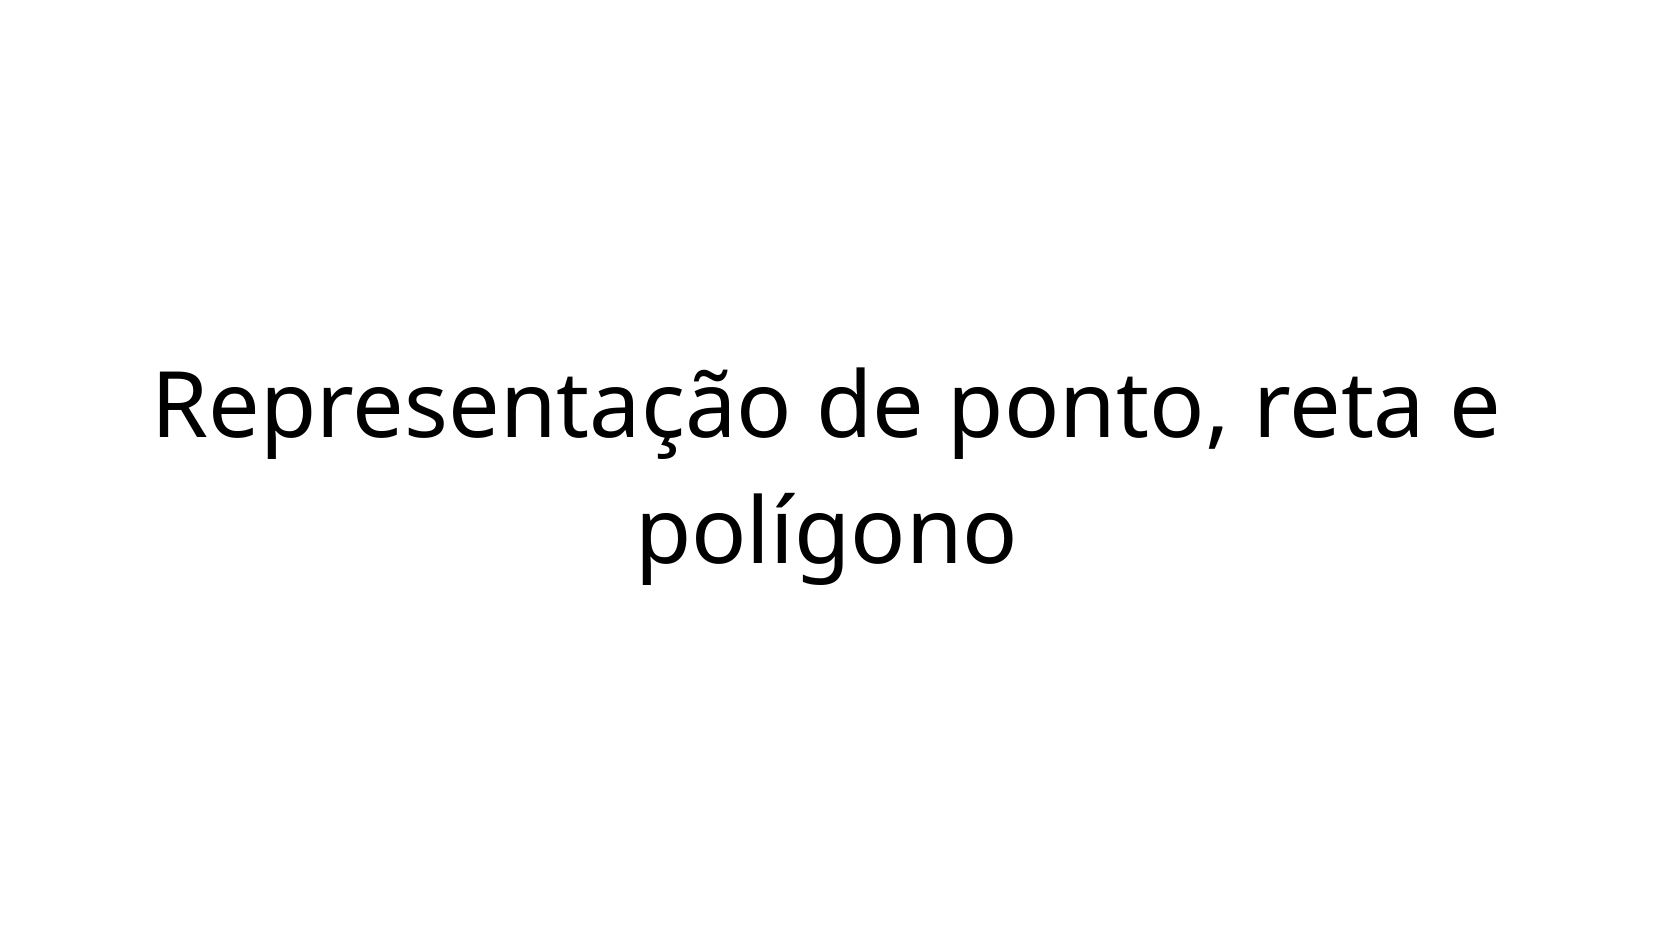

# Representação de ponto, reta e polígono